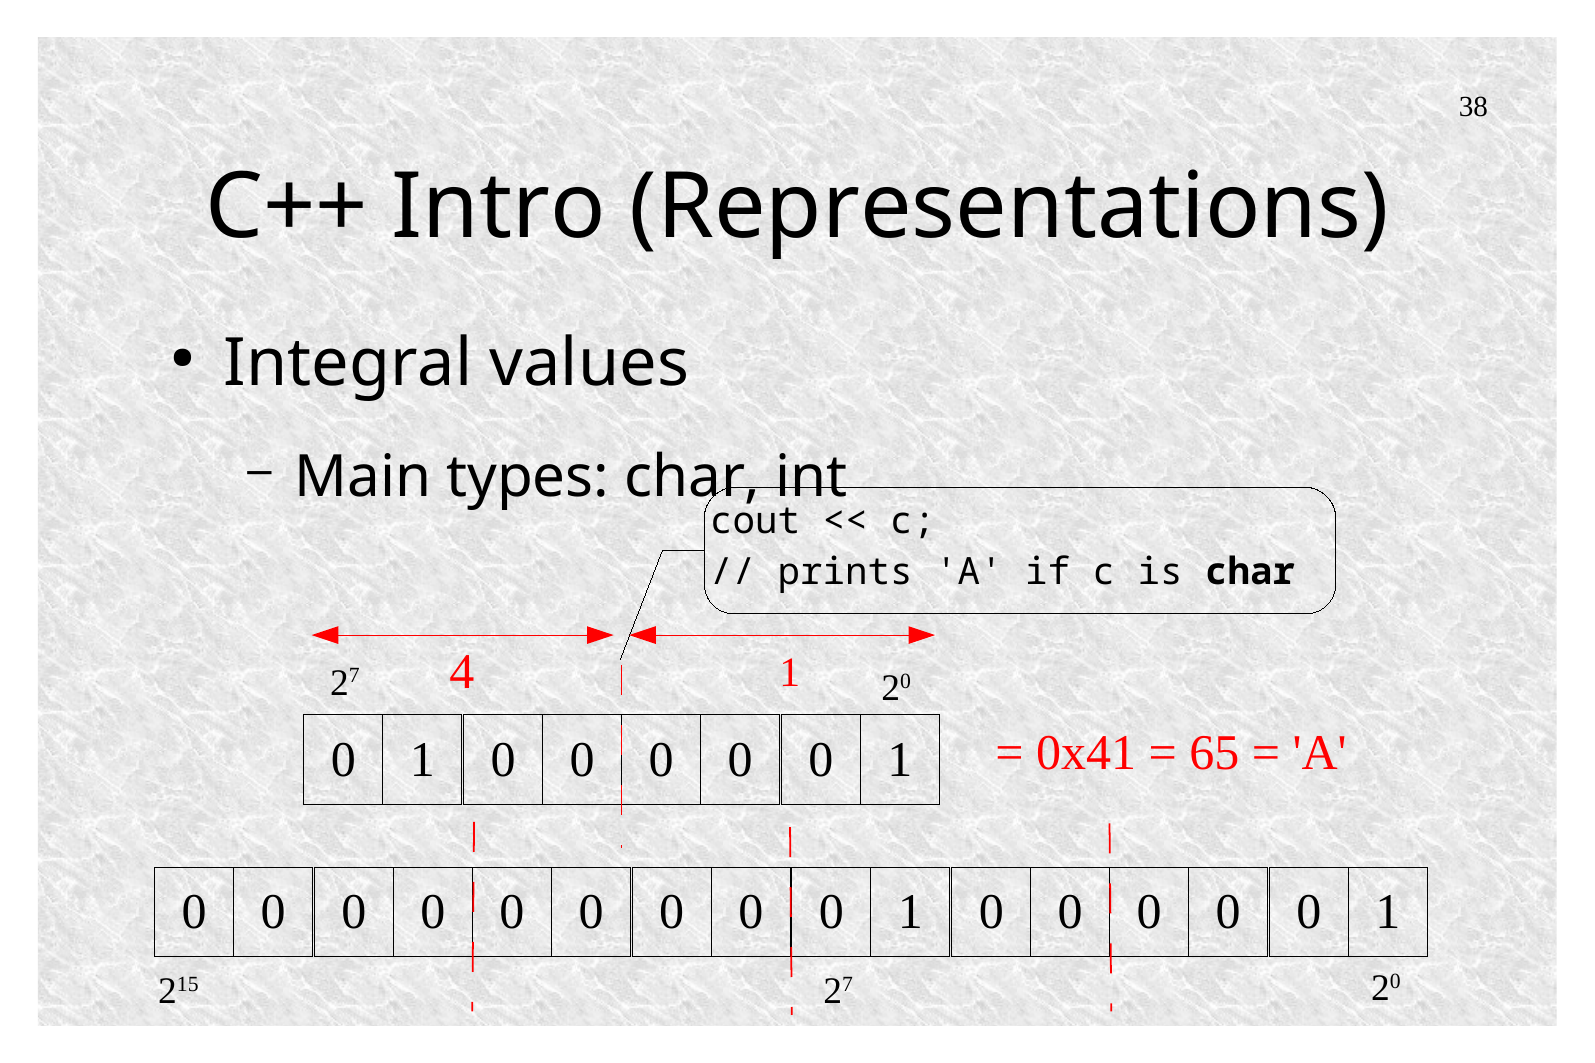

38
# C++ Intro (Representations)
Integral values
Main types: char, int
4
1
27
20
0
0
1
0
0
0
0
1
= 0x41 = 65 = 'A'
0
0
0
0
0
0
0
0
0
1
0
0
0
0
0
1
20
215
27